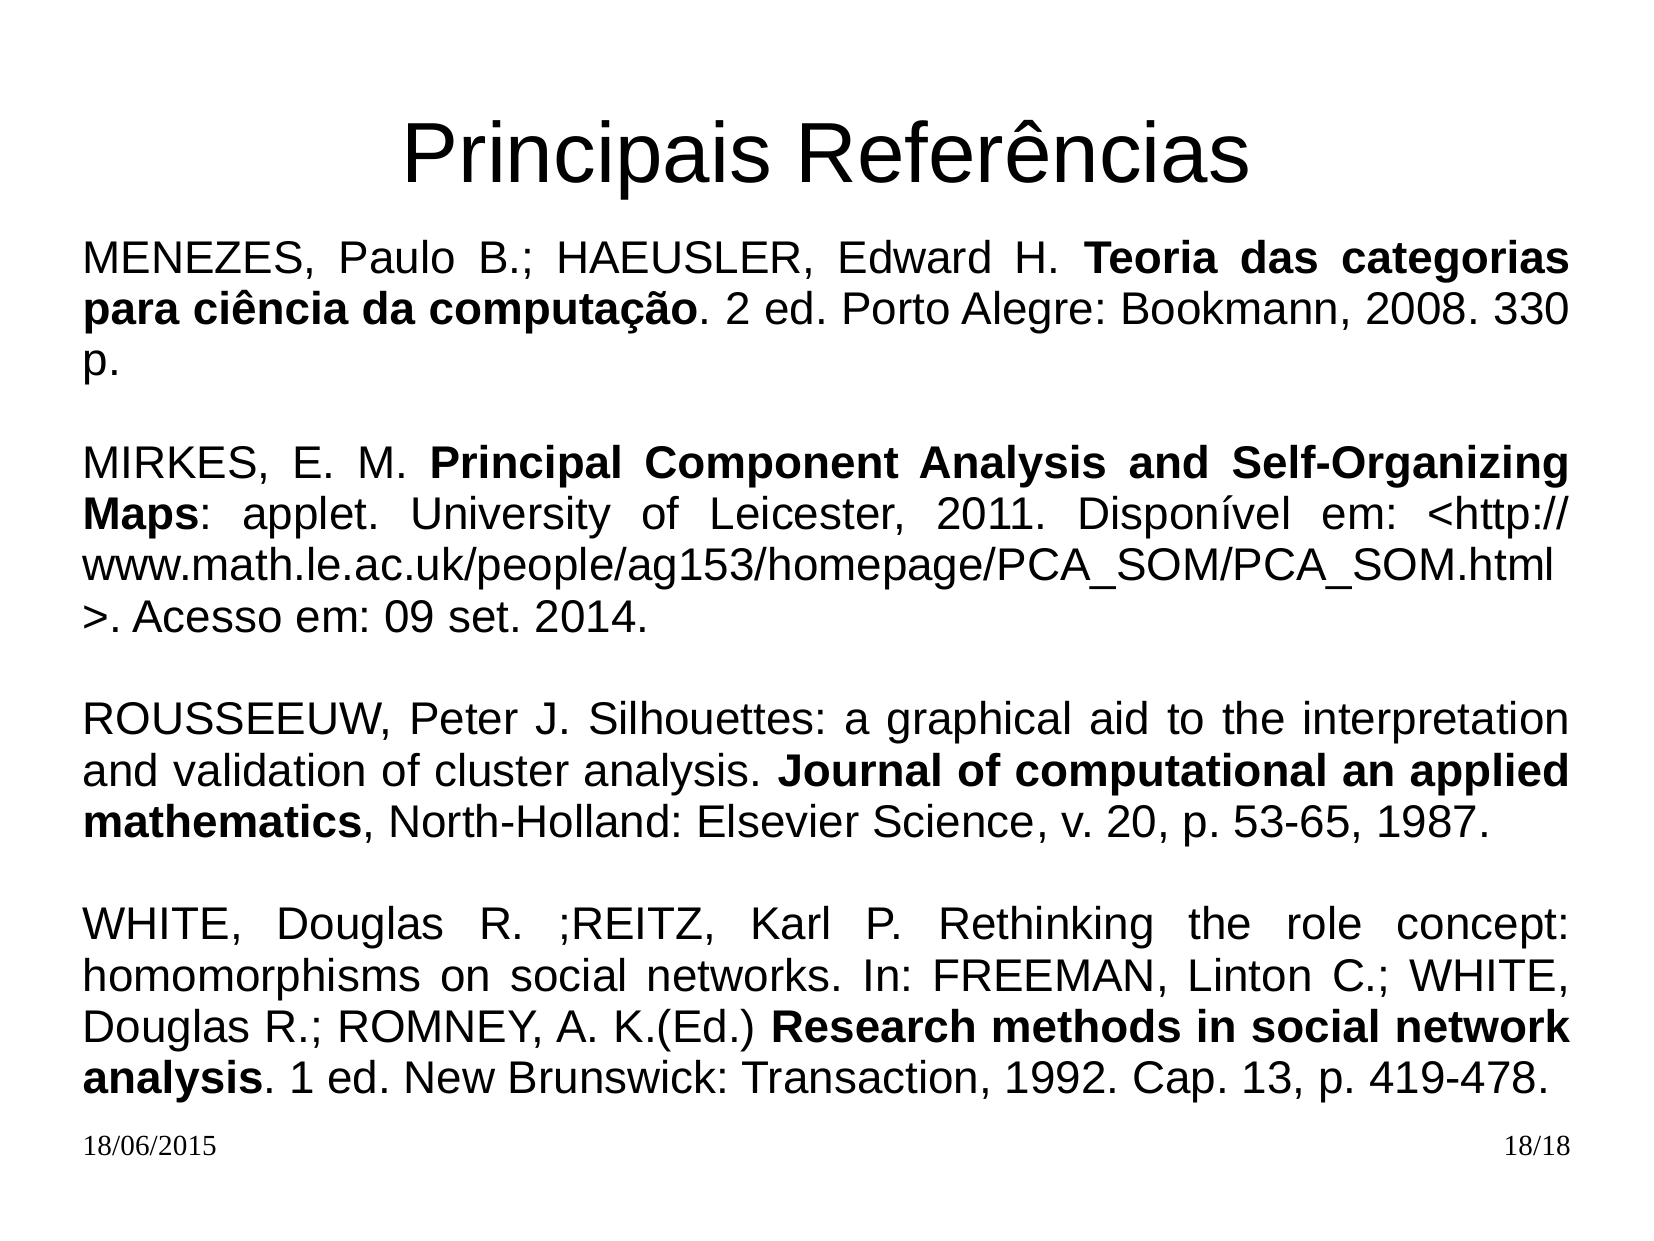

# Principais Referências
MENEZES, Paulo B.; HAEUSLER, Edward H. Teoria das categorias para ciência da computação. 2 ed. Porto Alegre: Bookmann, 2008. 330 p.
MIRKES, E. M. Principal Component Analysis and Self-Organizing Maps: applet. University of Leicester, 2011. Disponível em: <http:// www.math.le.ac.uk/people/ag153/homepage/PCA_SOM/PCA_SOM.html>. Acesso em: 09 set. 2014.
ROUSSEEUW, Peter J. Silhouettes: a graphical aid to the interpretation and validation of cluster analysis. Journal of computational an applied mathematics, North-Holland: Elsevier Science, v. 20, p. 53-65, 1987.
WHITE, Douglas R. ;REITZ, Karl P. Rethinking the role concept: homomorphisms on social networks. In: FREEMAN, Linton C.; WHITE, Douglas R.; ROMNEY, A. K.(Ed.) Research methods in social network analysis. 1 ed. New Brunswick: Transaction, 1992. Cap. 13, p. 419-478.
18/06/2015
18